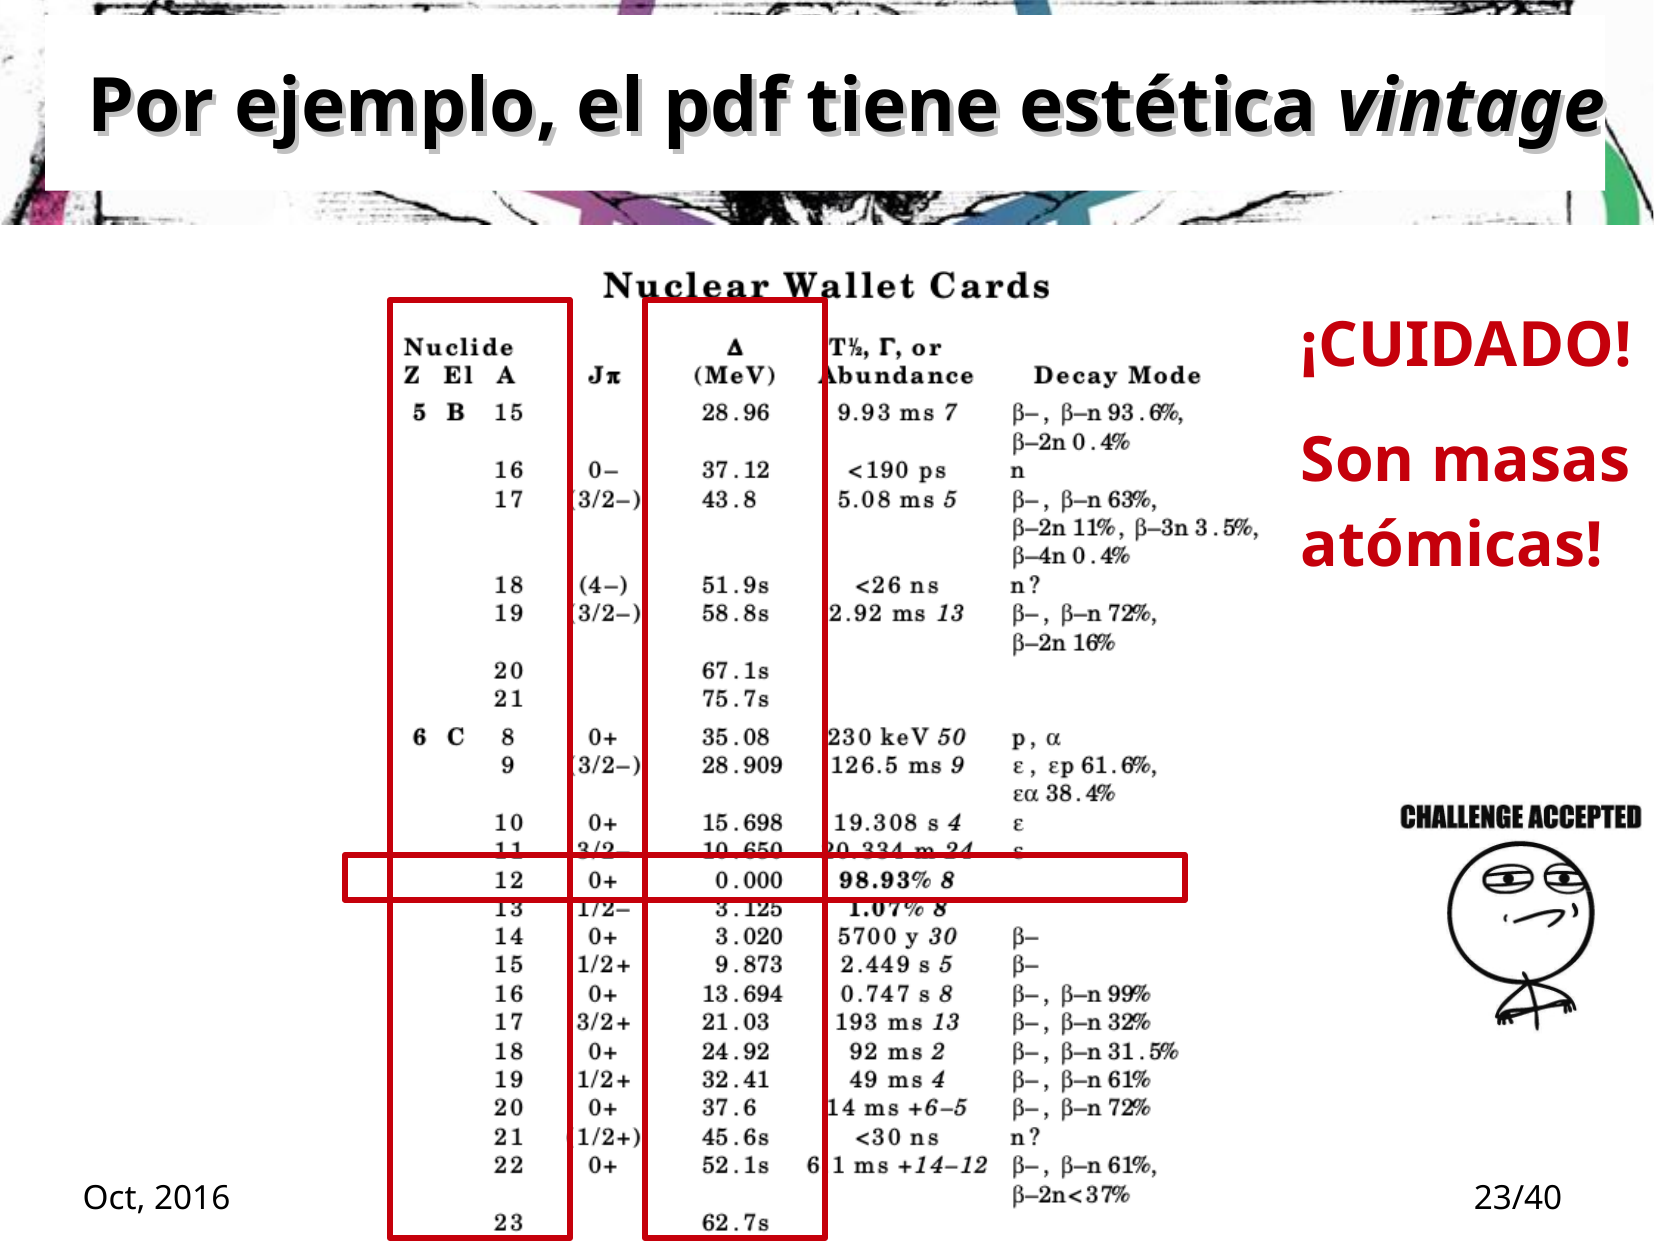

# Por ejemplo, el pdf tiene estética vintage
¡CUIDADO!
Son masas atómicas!
Oct, 2016
Asorey - Balseiro 2016 Física Médica - 02/04
23